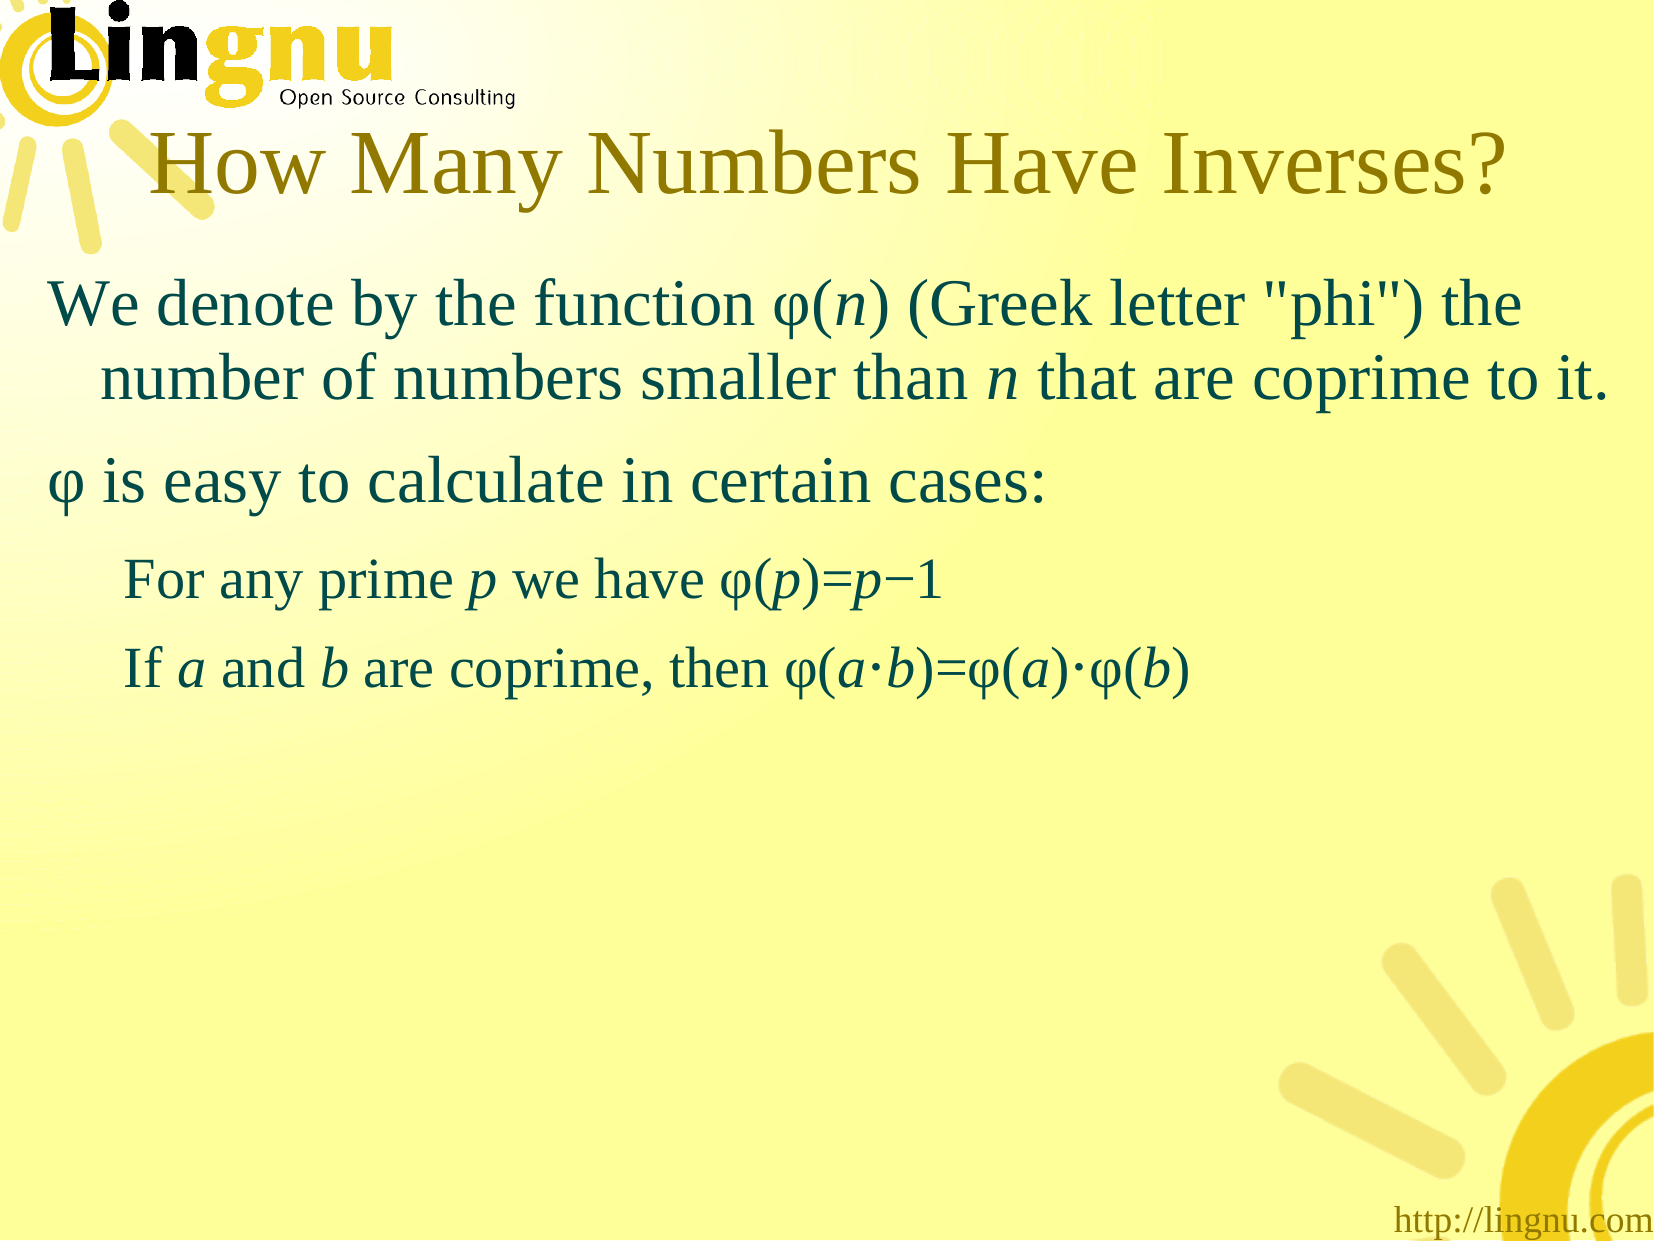

# How Many Numbers Have Inverses?
We denote by the function φ(n) (Greek letter "phi") the number of numbers smaller than n that are coprime to it.
φ is easy to calculate in certain cases:
For any prime p we have φ(p)=p−1
If a and b are coprime, then φ(a⋅b)=φ(a)⋅φ(b)